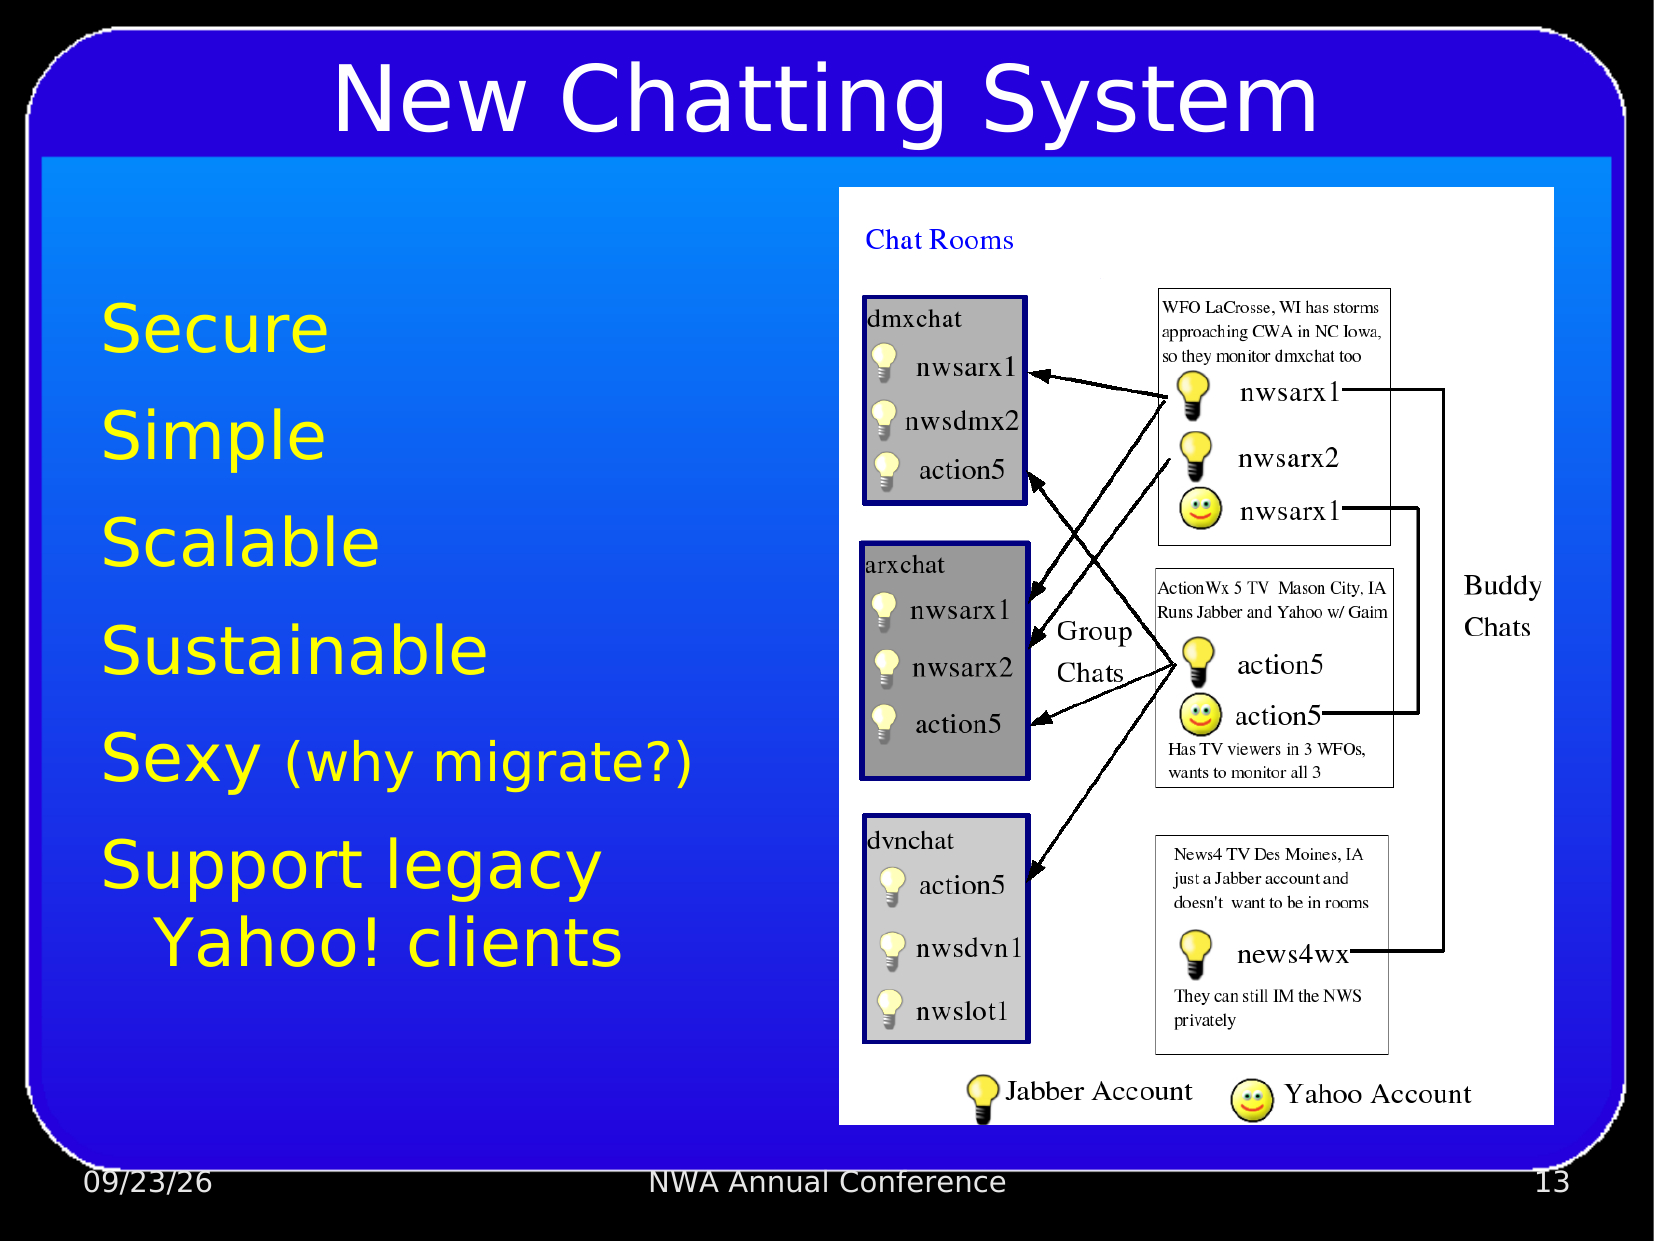

# New Chatting System
Secure
Simple
Scalable
Sustainable
Sexy (why migrate?)
Support legacy Yahoo! clients
NWA Annual Conference
13